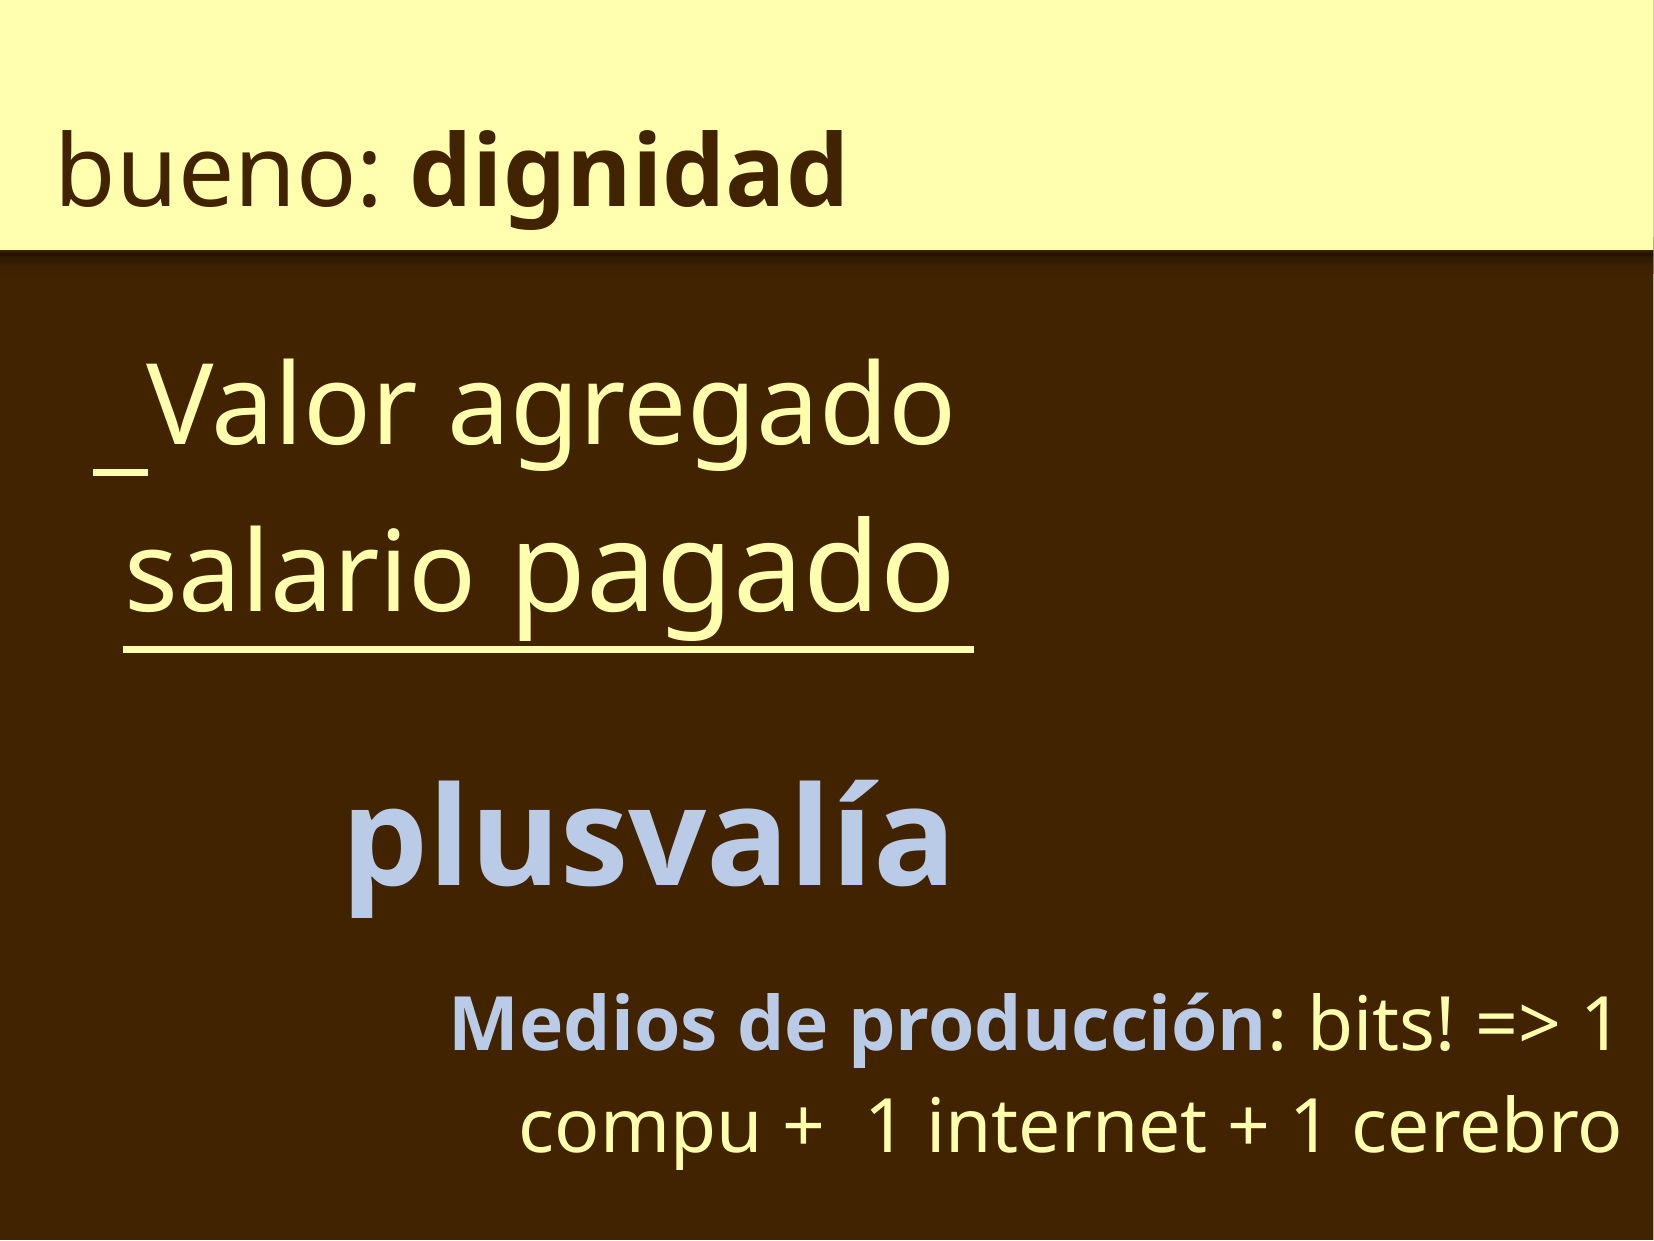

# bueno: dignidad
Valor agregado salario pagado
plusvalía
Medios de producción: bits! => 1 compu + 1 internet + 1 cerebro